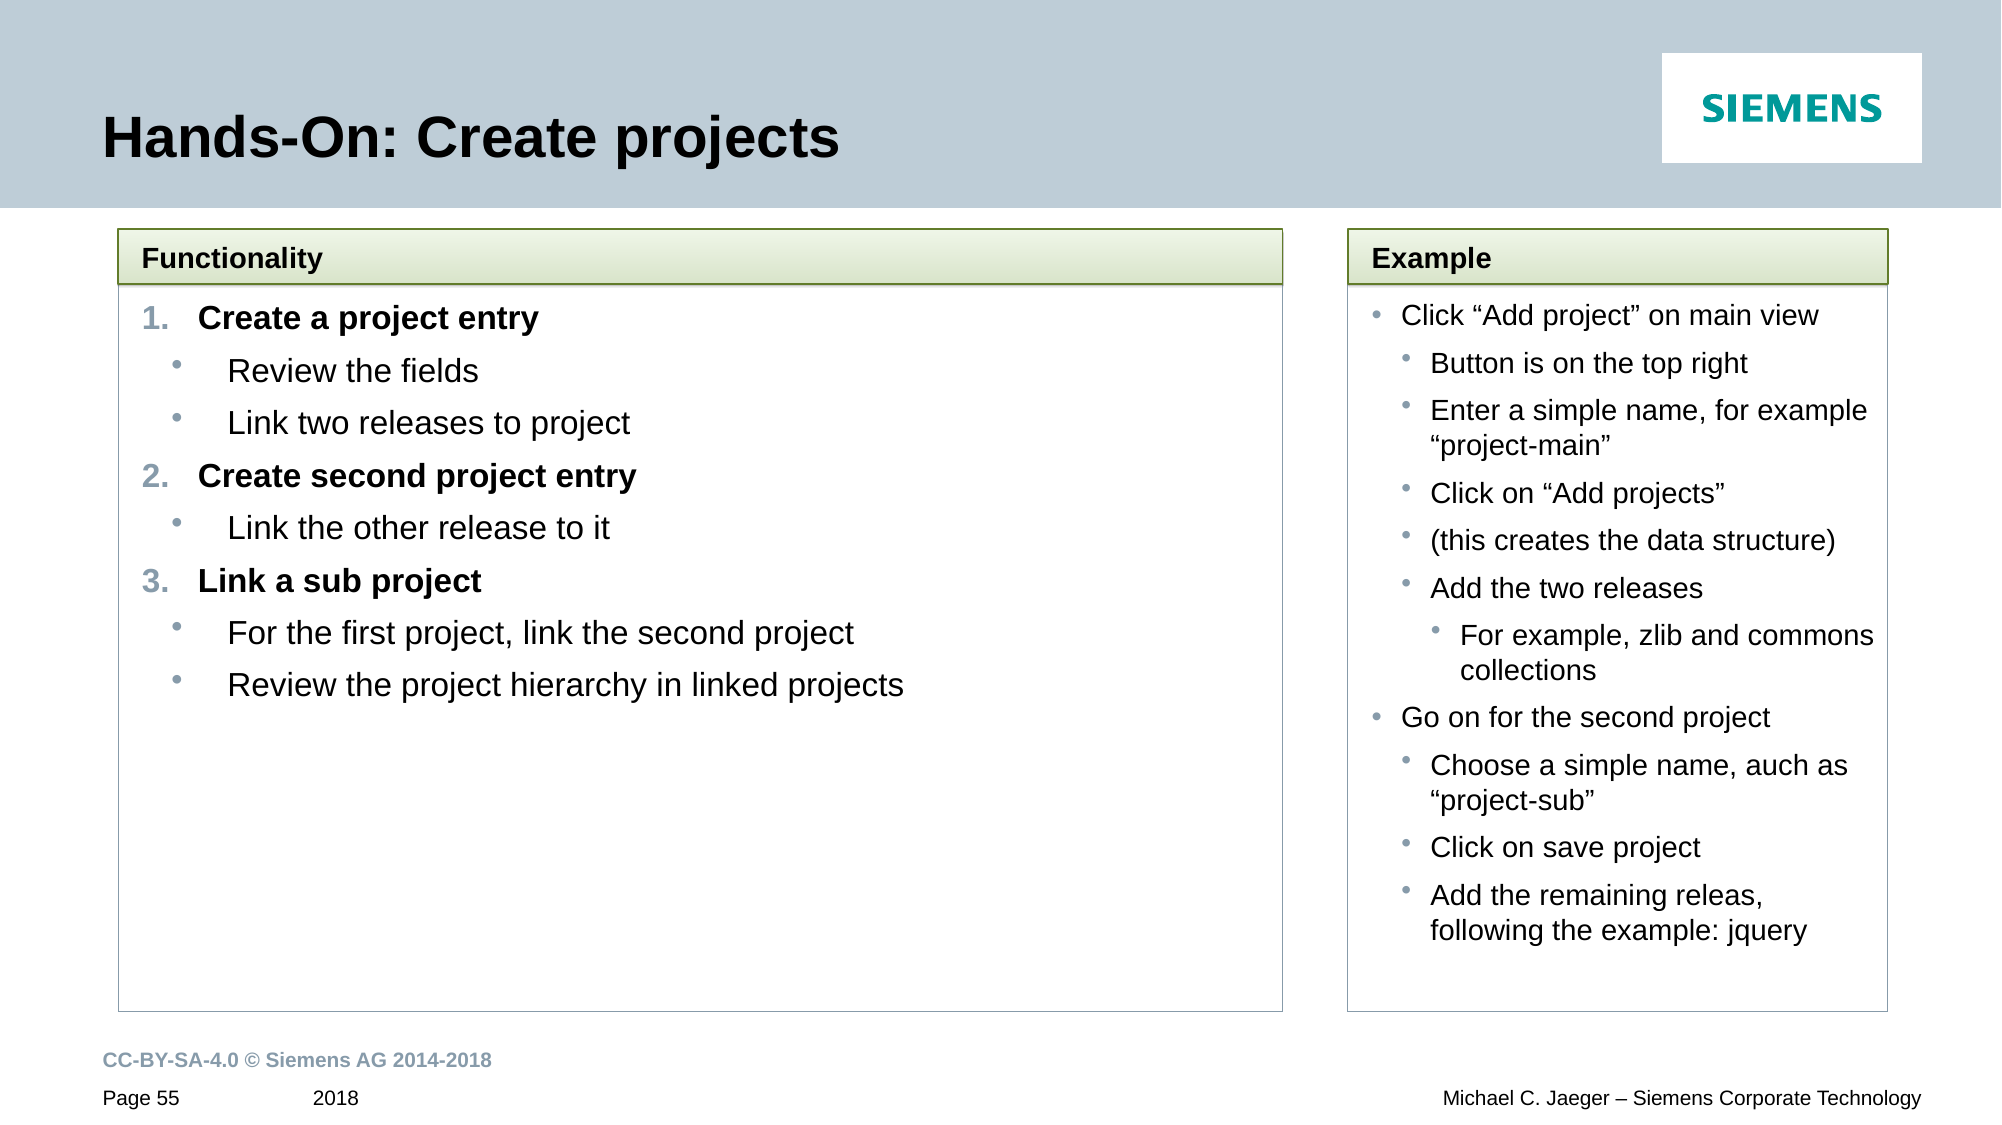

# Hands-On: Create projects
Functionality
Example
Create a project entry
Review the fields
Link two releases to project
Create second project entry
Link the other release to it
Link a sub project
For the first project, link the second project
Review the project hierarchy in linked projects
Click “Add project” on main view
Button is on the top right
Enter a simple name, for example “project-main”
Click on “Add projects”
(this creates the data structure)
Add the two releases
For example, zlib and commons collections
Go on for the second project
Choose a simple name, auch as “project-sub”
Click on save project
Add the remaining releas, following the example: jquery